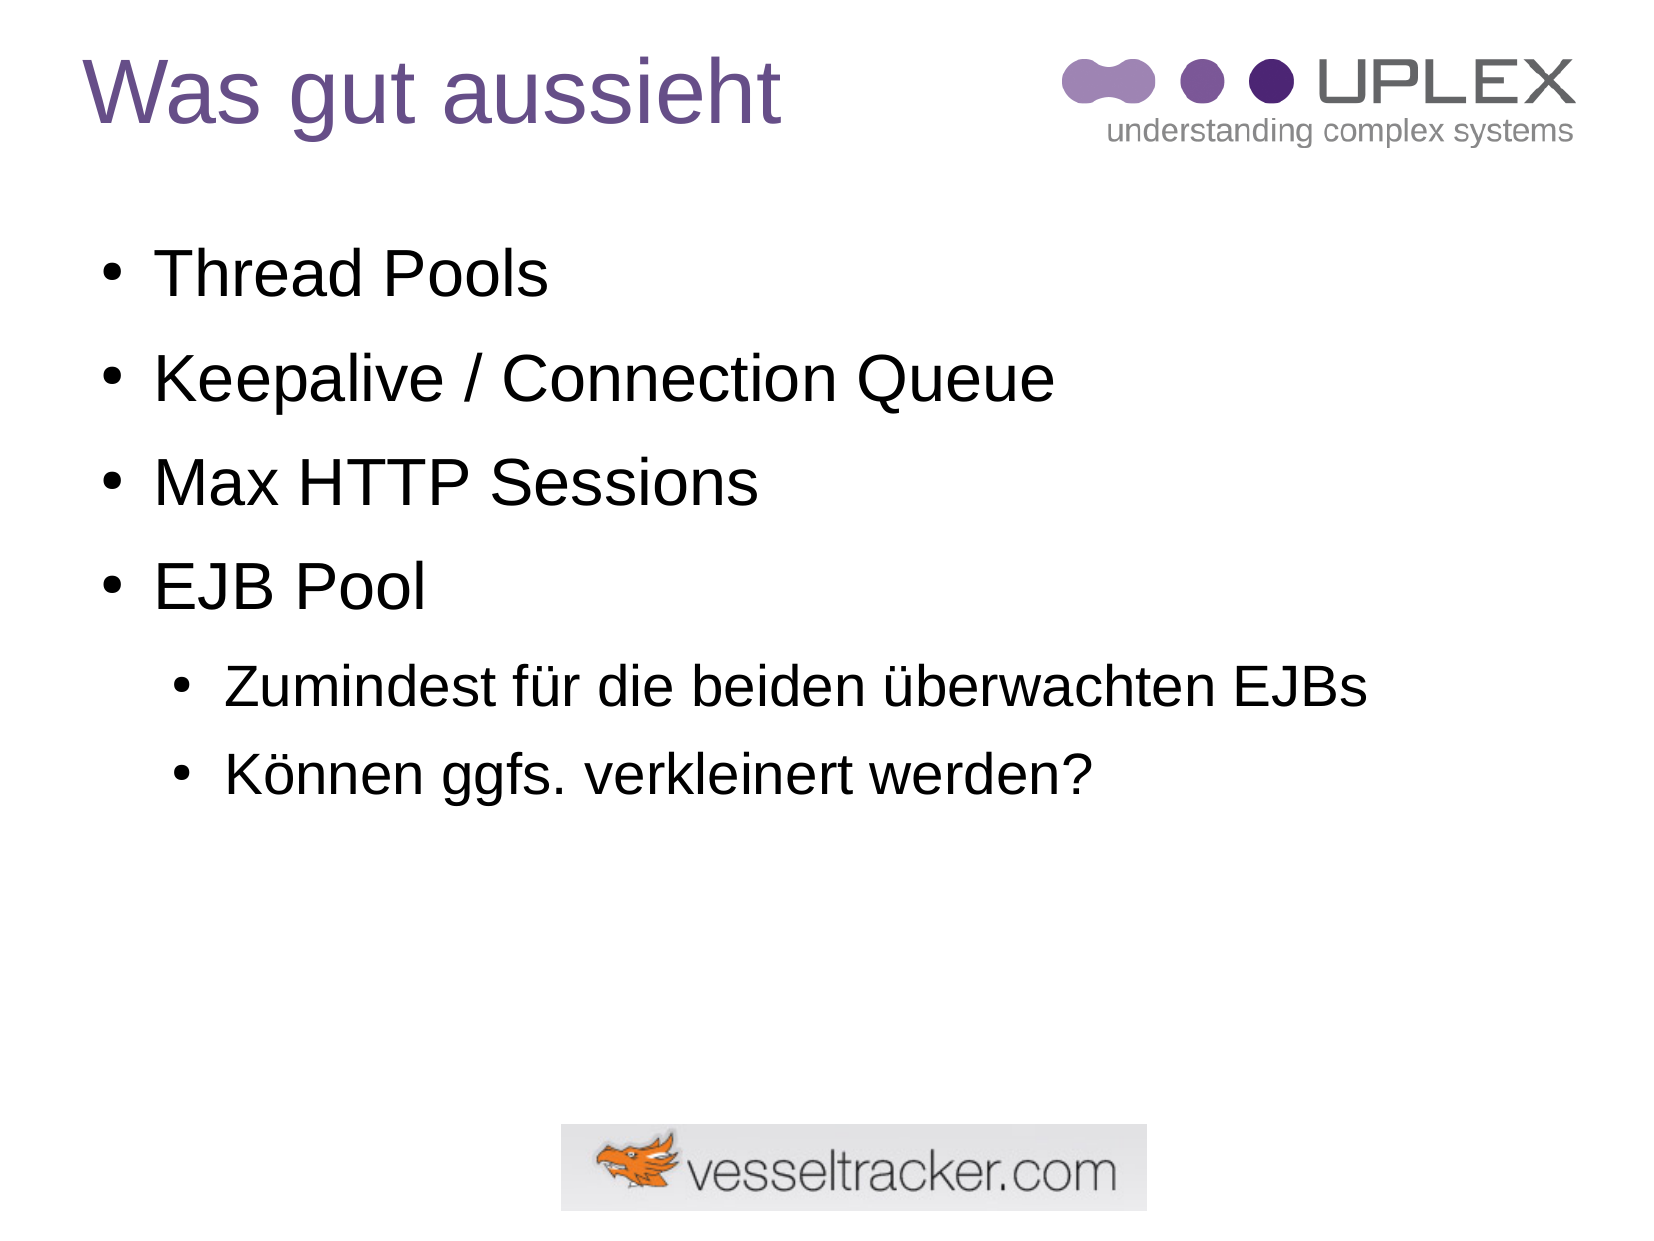

# Was gut aussieht
Thread Pools
Keepalive / Connection Queue
Max HTTP Sessions
EJB Pool
Zumindest für die beiden überwachten EJBs
Können ggfs. verkleinert werden?